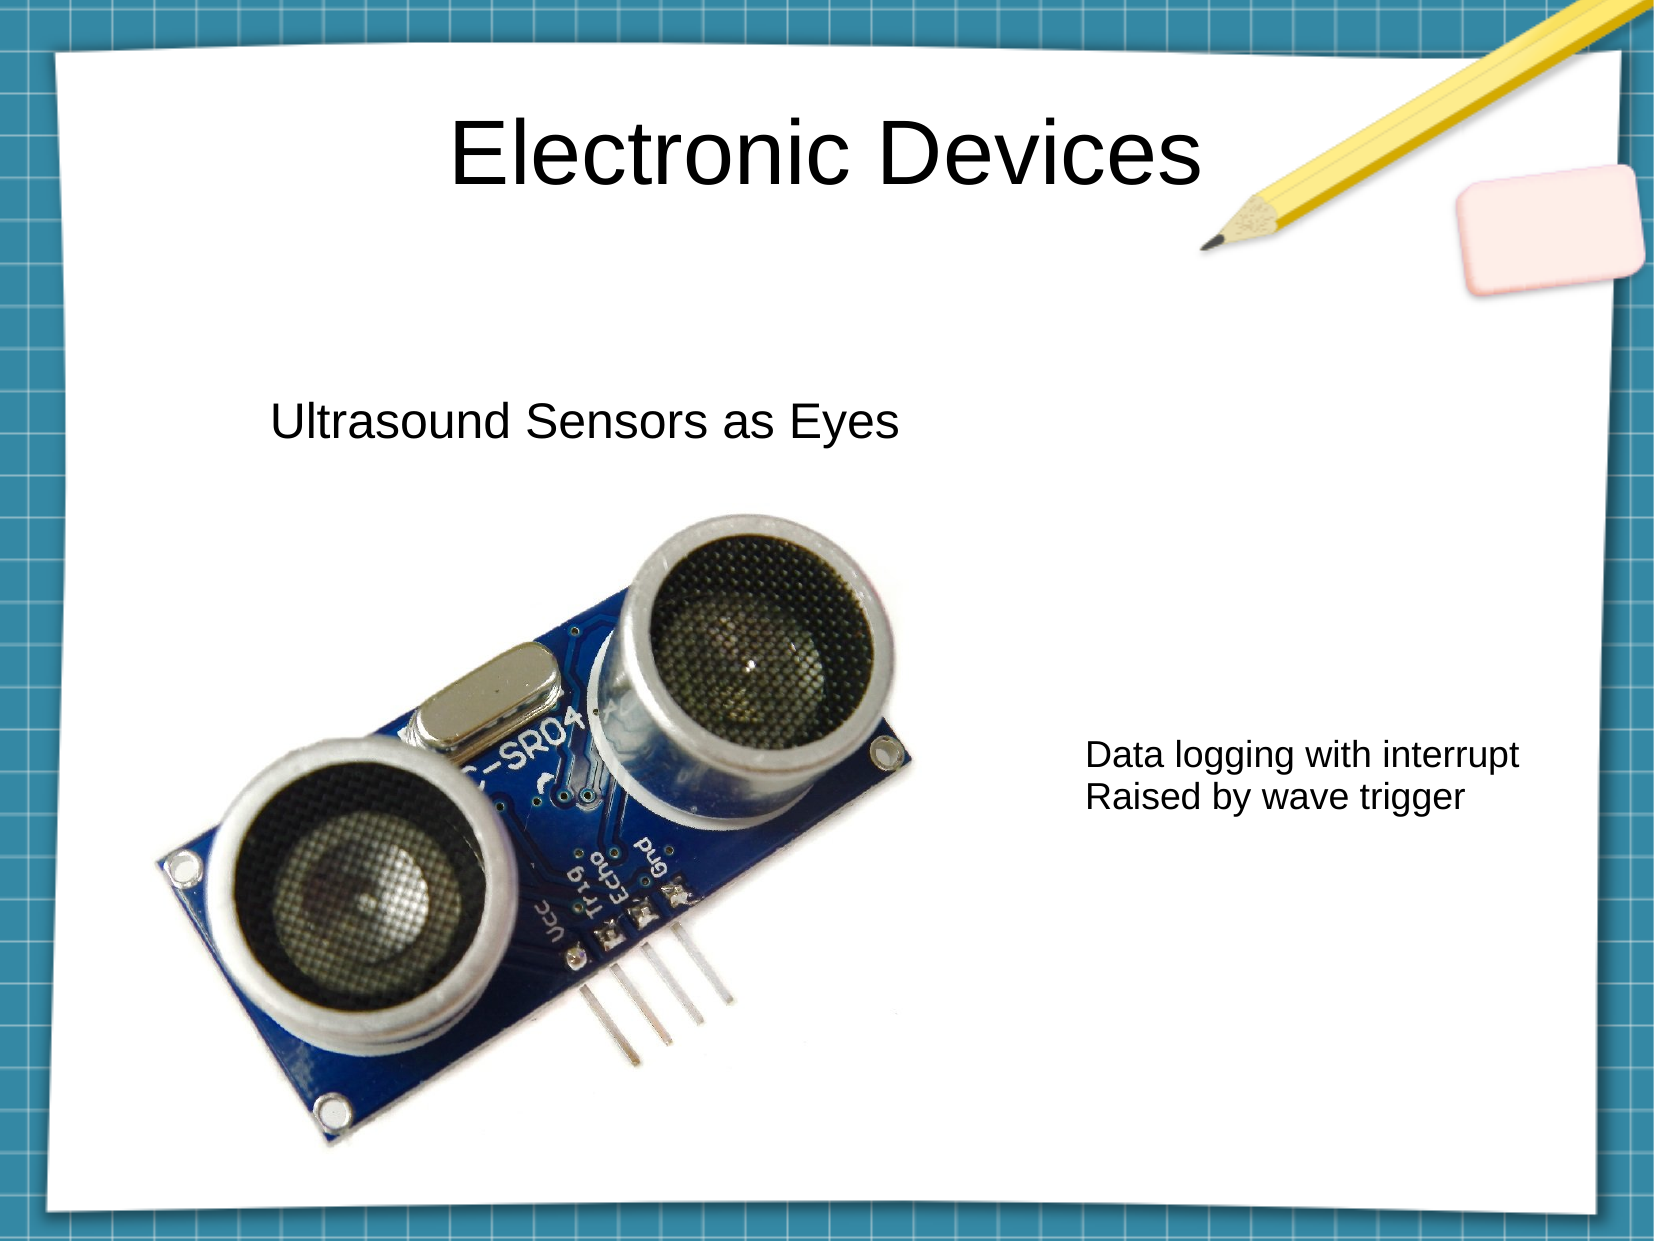

# Electronic Devices
Ultrasound Sensors as Eyes
Data logging with interrupt
Raised by wave trigger